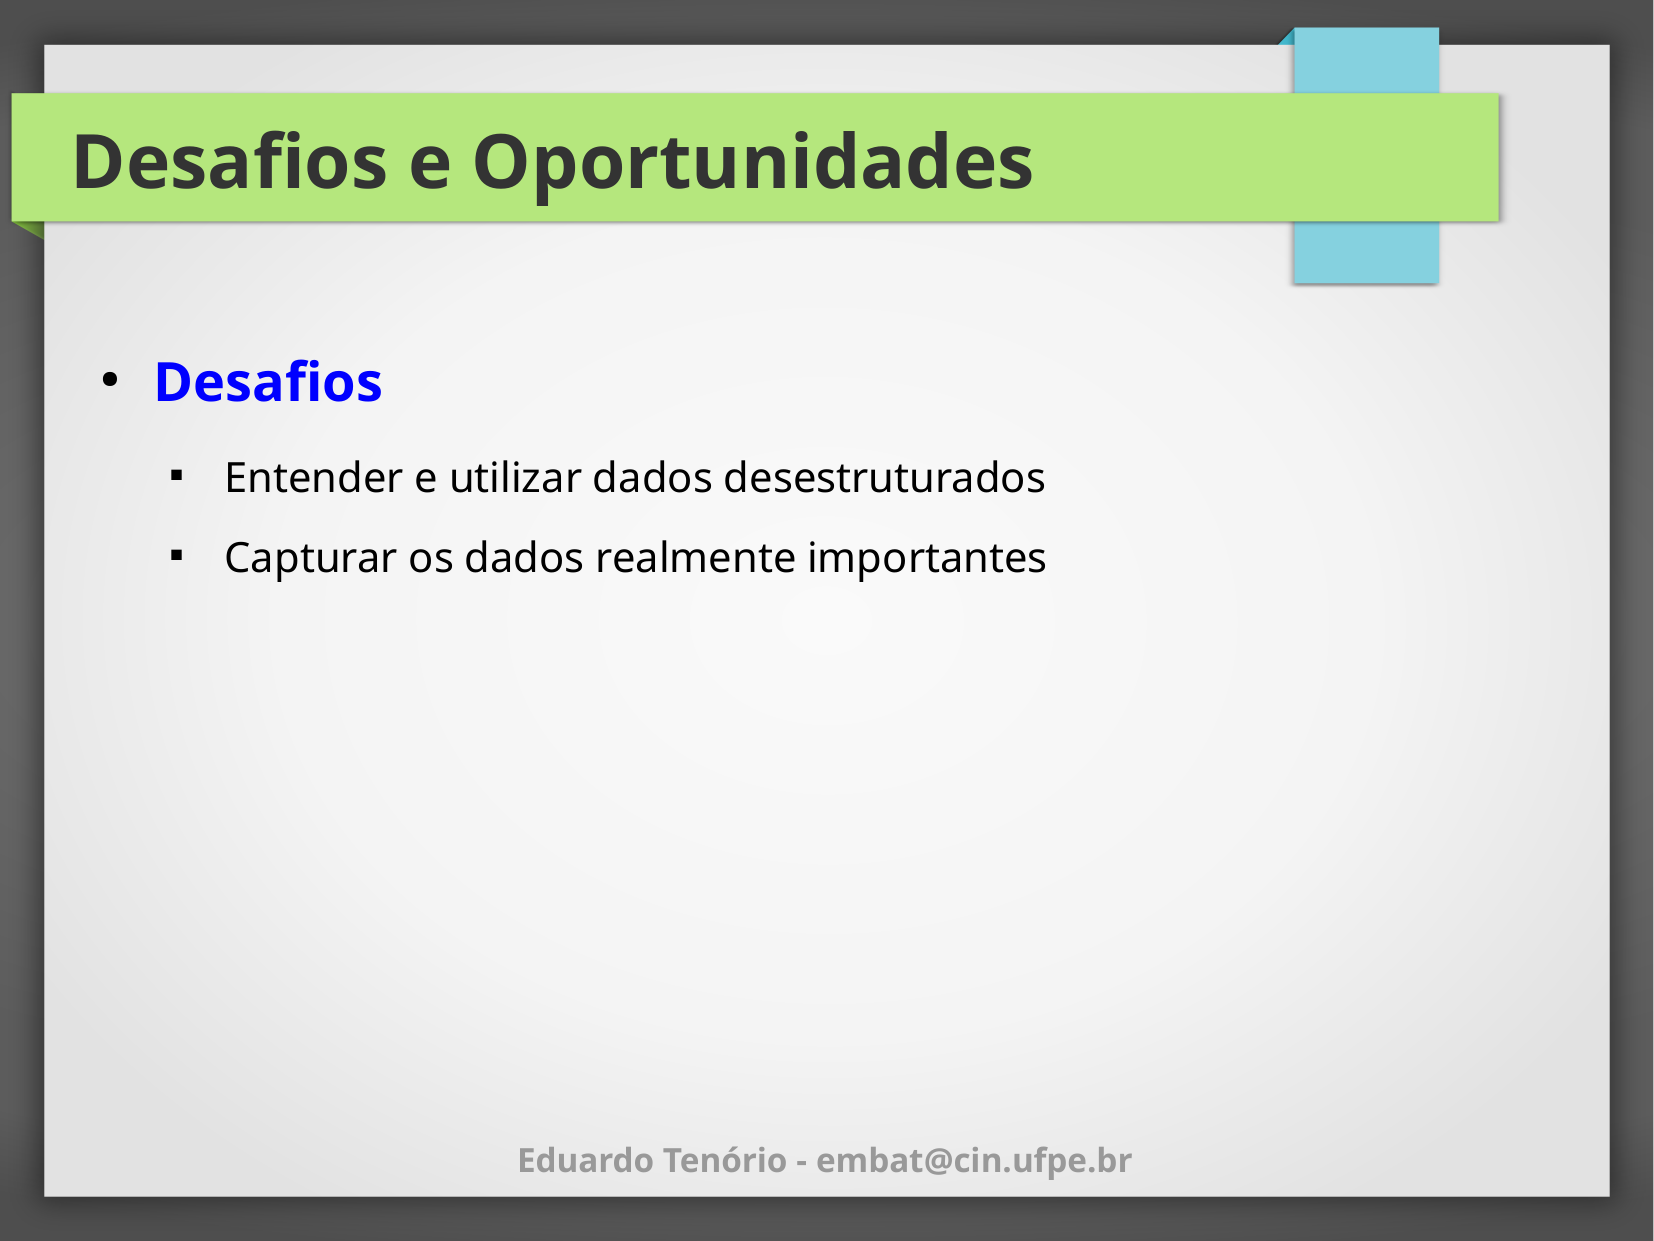

# Desafios e Oportunidades
Desafios
Entender e utilizar dados desestruturados
Capturar os dados realmente importantes
Eduardo Tenório - embat@cin.ufpe.br